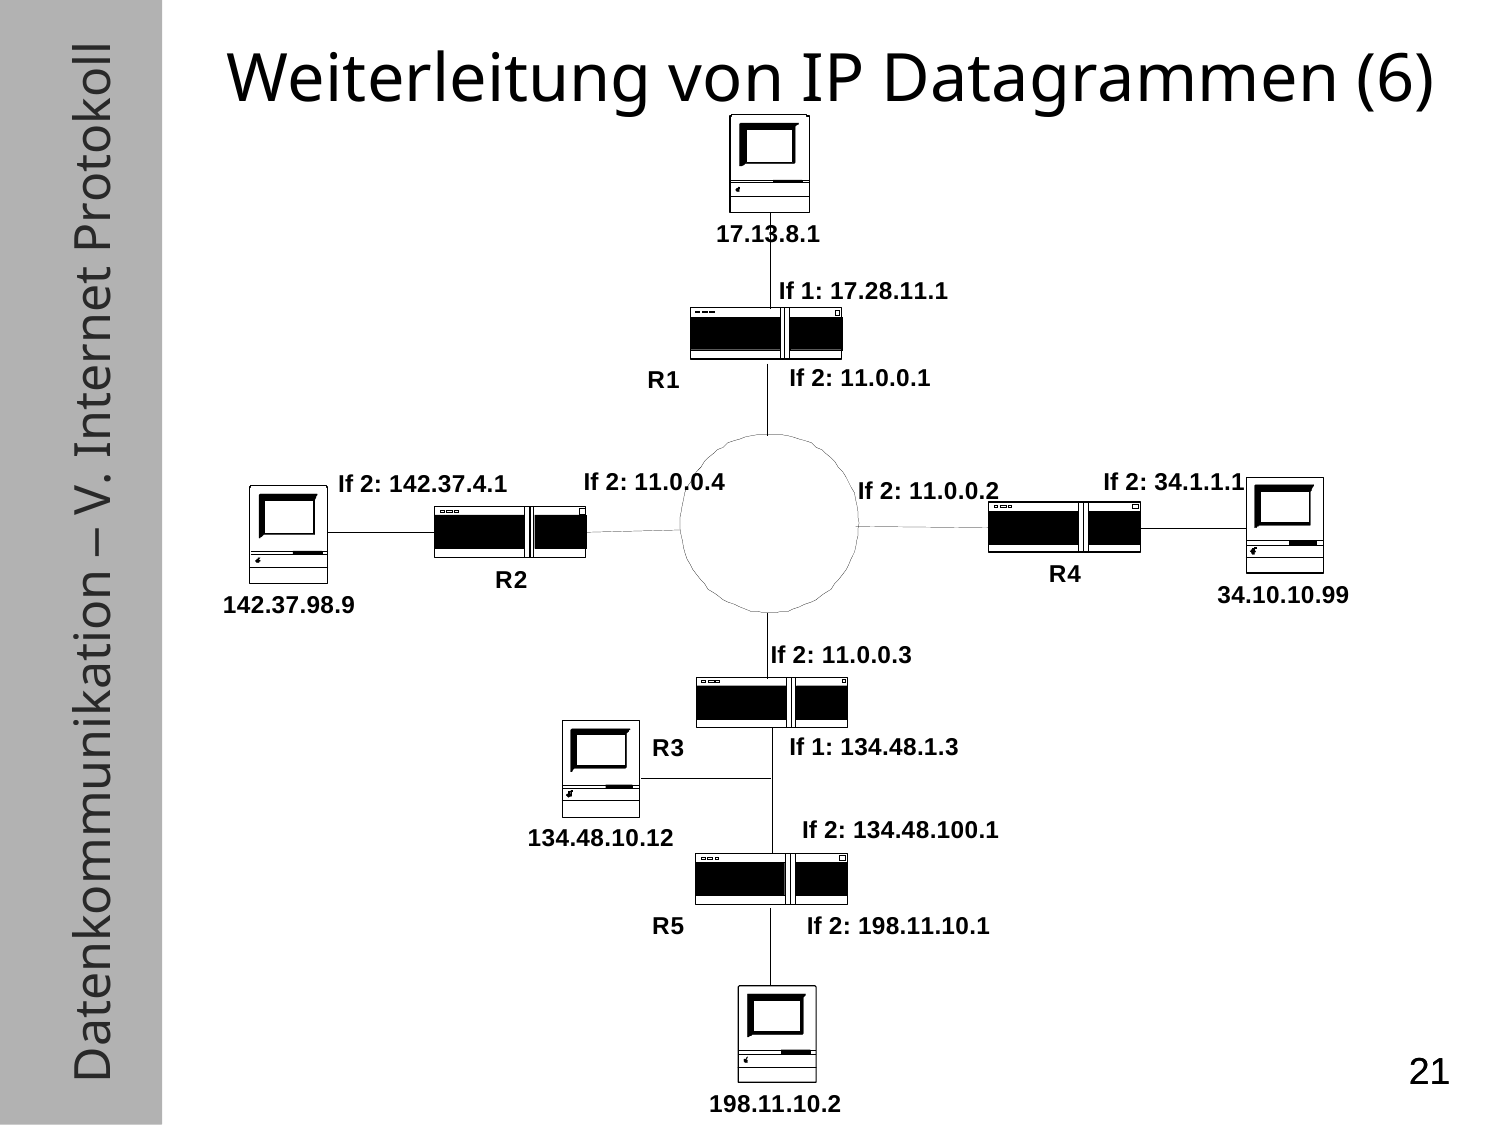

Weiterleitung von IP Datagrammen (6)
Datenkommunikation – V. Internet Protokoll